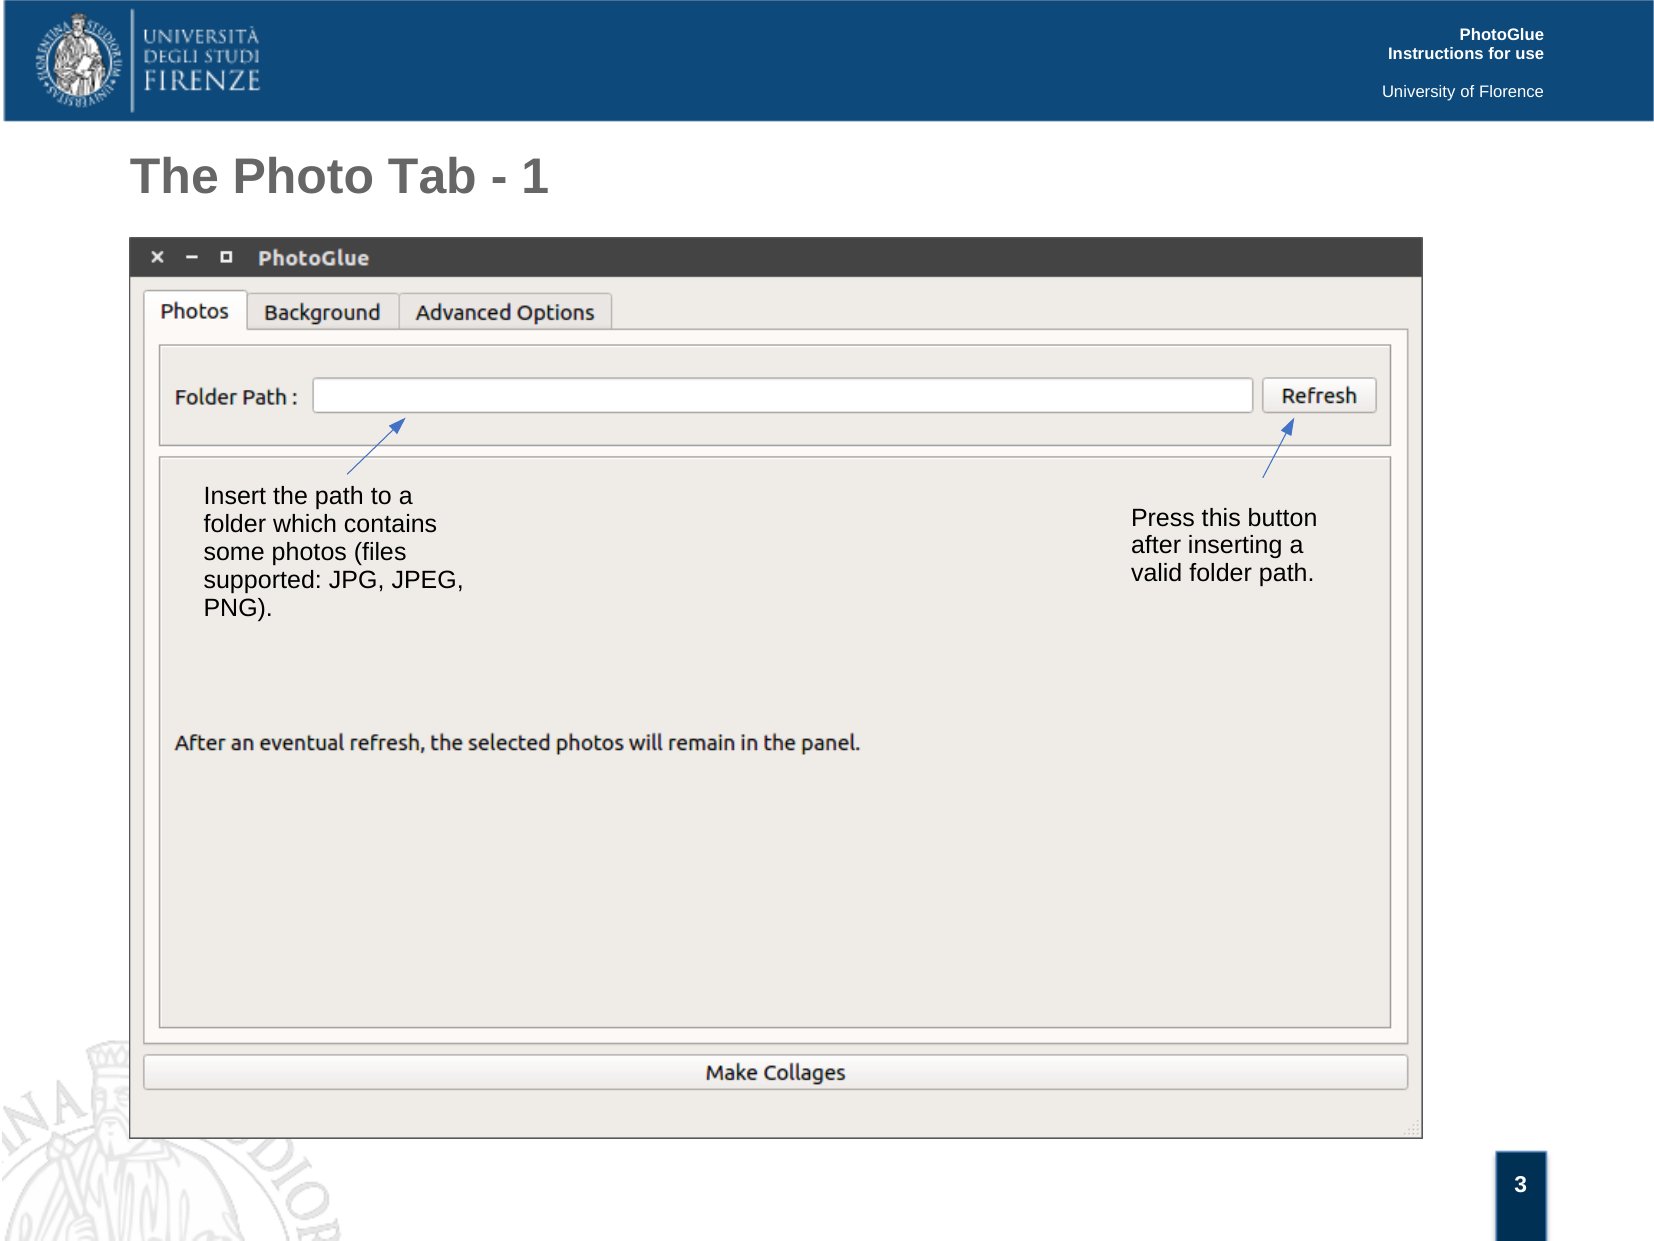

PhotoGlue
 Instructions for use
University of Florence
The Photo Tab - 1
Insert the path to a folder which contains some photos (files supported: JPG, JPEG, PNG).
Press this button
after inserting a
valid folder path.
3